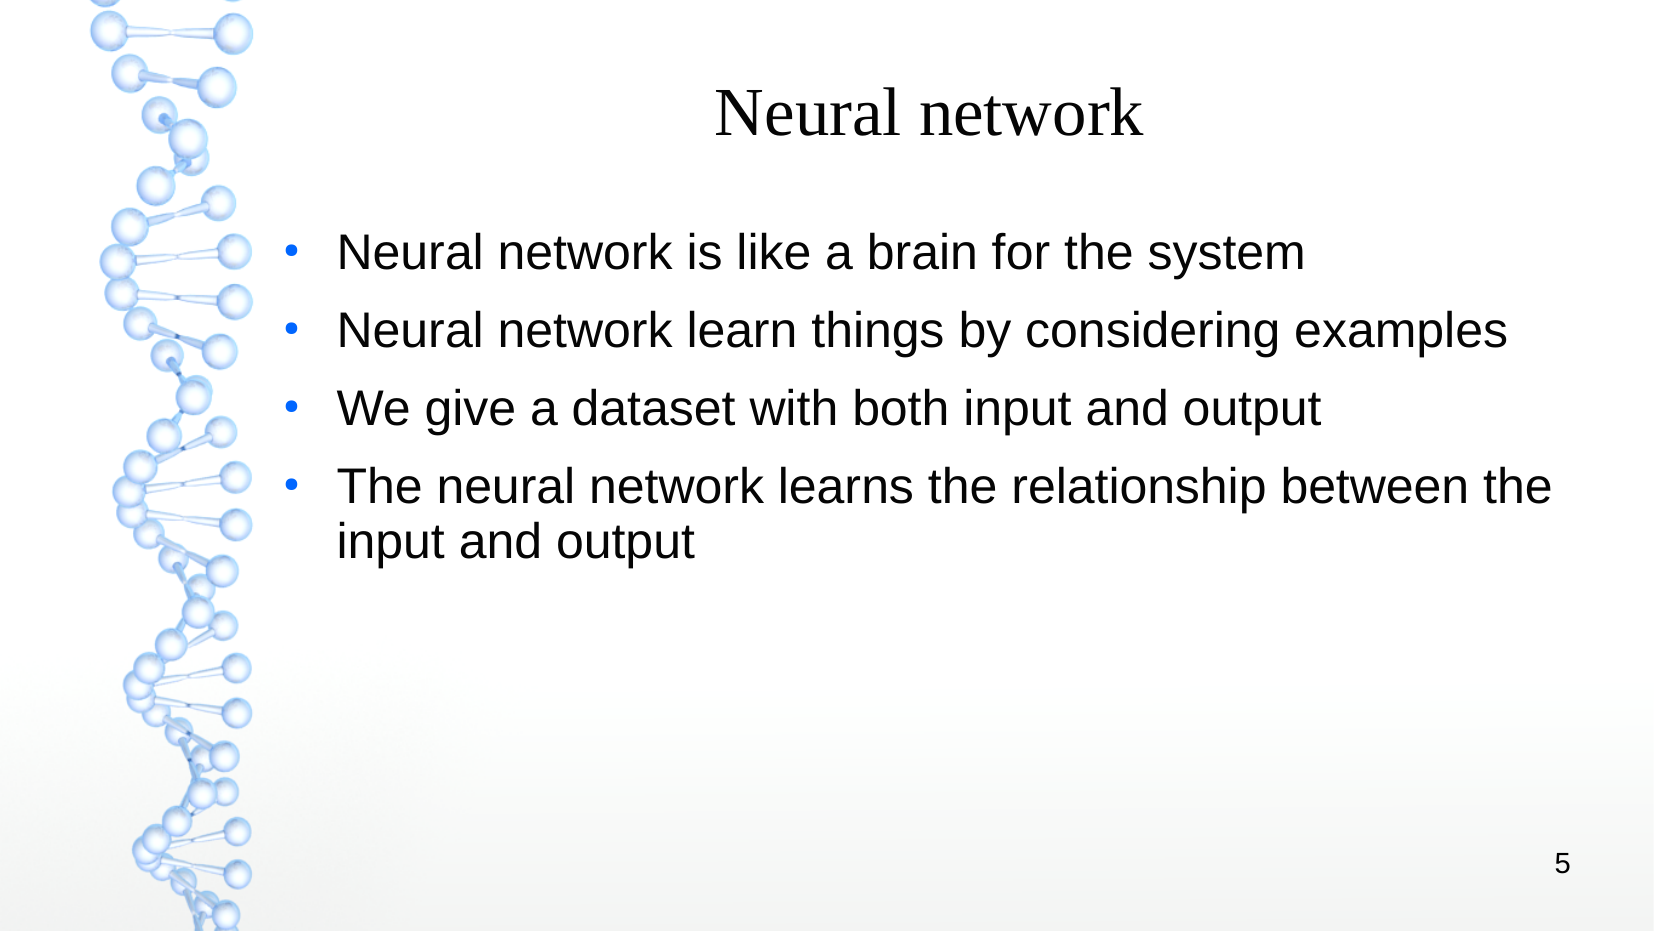

# Neural network
Neural network is like a brain for the system
Neural network learn things by considering examples
We give a dataset with both input and output
The neural network learns the relationship between the input and output
5